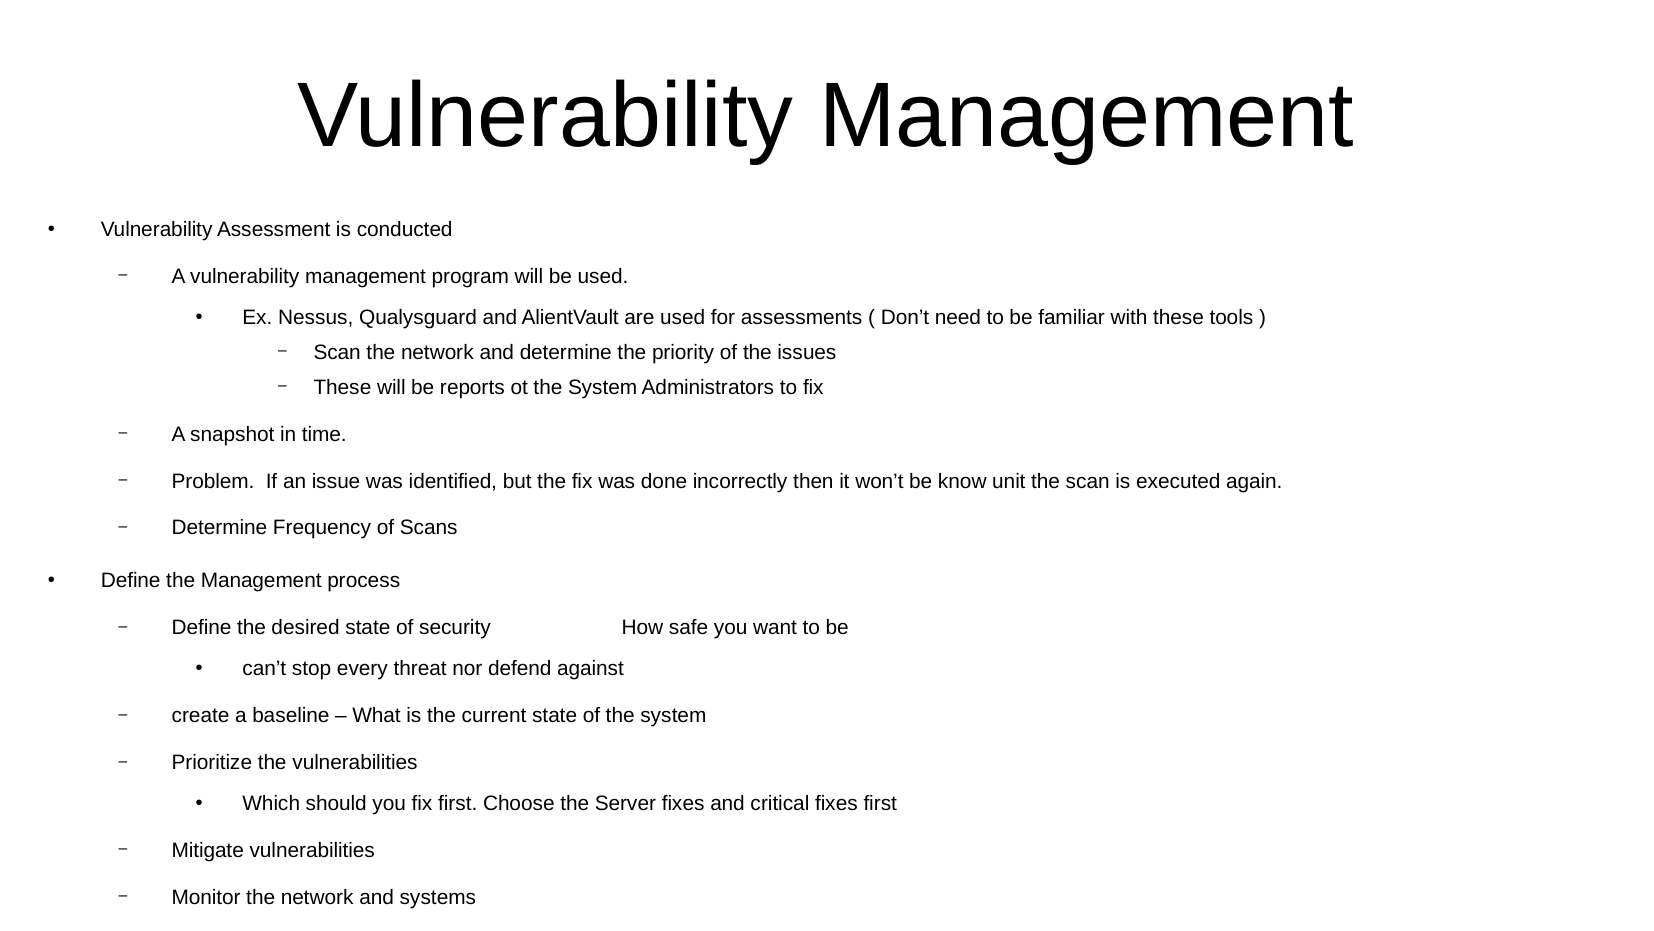

# Vulnerability Management
Vulnerability Assessment is conducted
A vulnerability management program will be used.
Ex. Nessus, Qualysguard and AlientVault are used for assessments ( Don’t need to be familiar with these tools )
Scan the network and determine the priority of the issues
These will be reports ot the System Administrators to fix
A snapshot in time.
Problem. If an issue was identified, but the fix was done incorrectly then it won’t be know unit the scan is executed again.
Determine Frequency of Scans
Define the Management process
Define the desired state of security 		How safe you want to be
can’t stop every threat nor defend against
create a baseline – What is the current state of the system
Prioritize the vulnerabilities
Which should you fix first. Choose the Server fixes and critical fixes first
Mitigate vulnerabilities
Monitor the network and systems